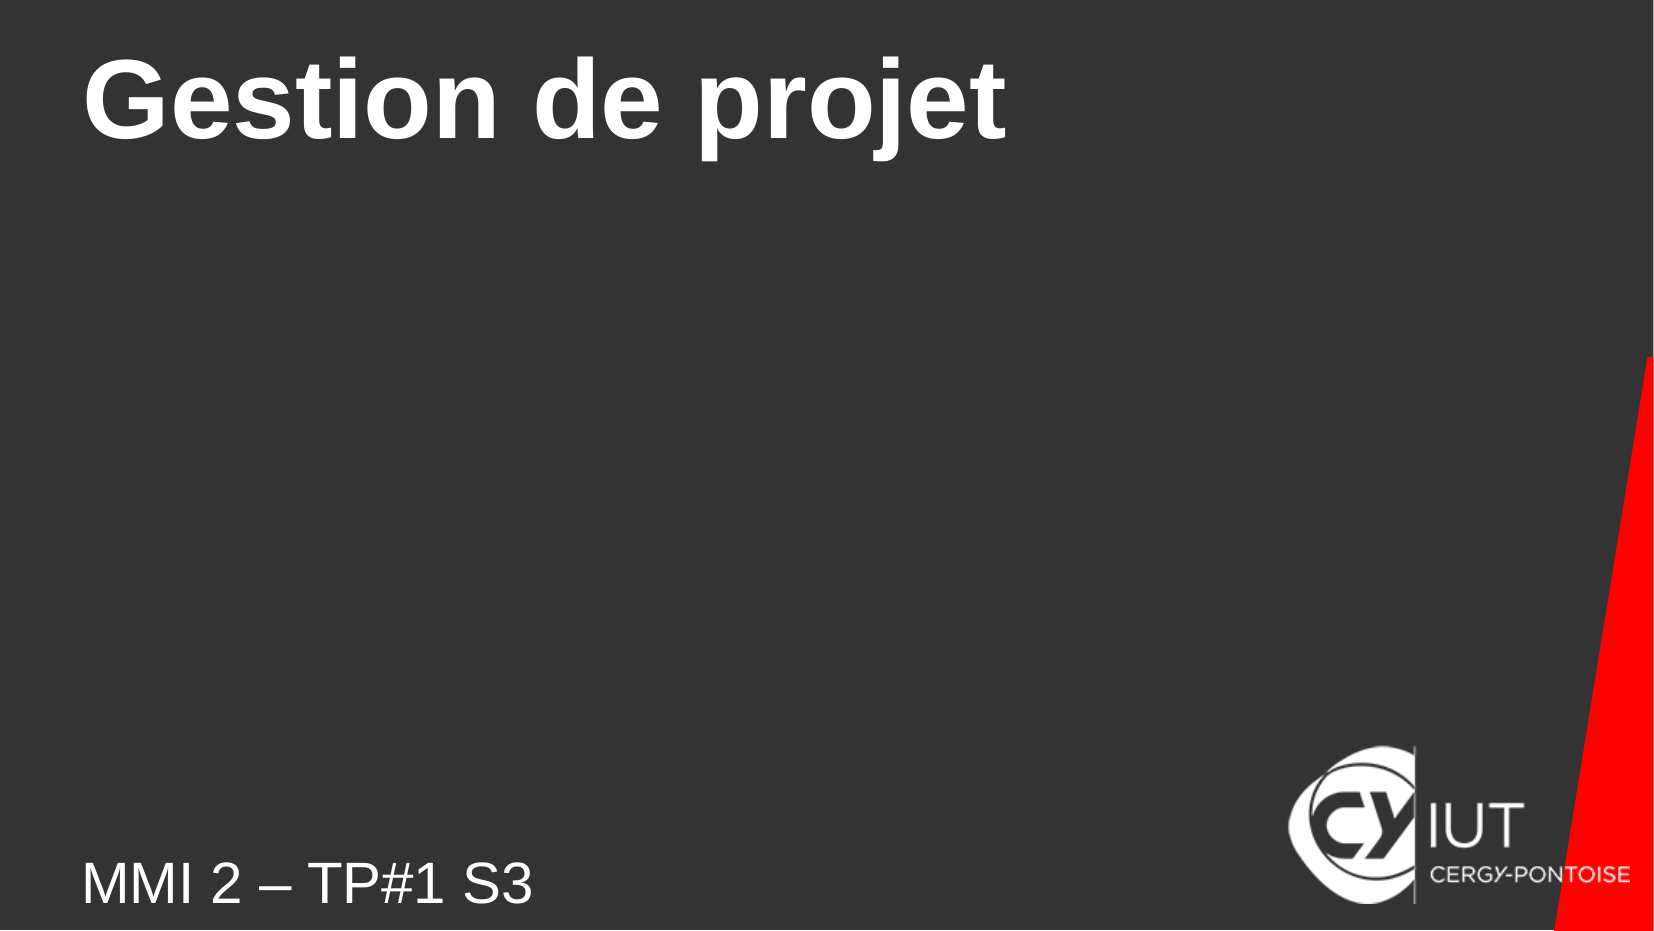

# Gestion de projet
MMI 2 – TP#1 S3